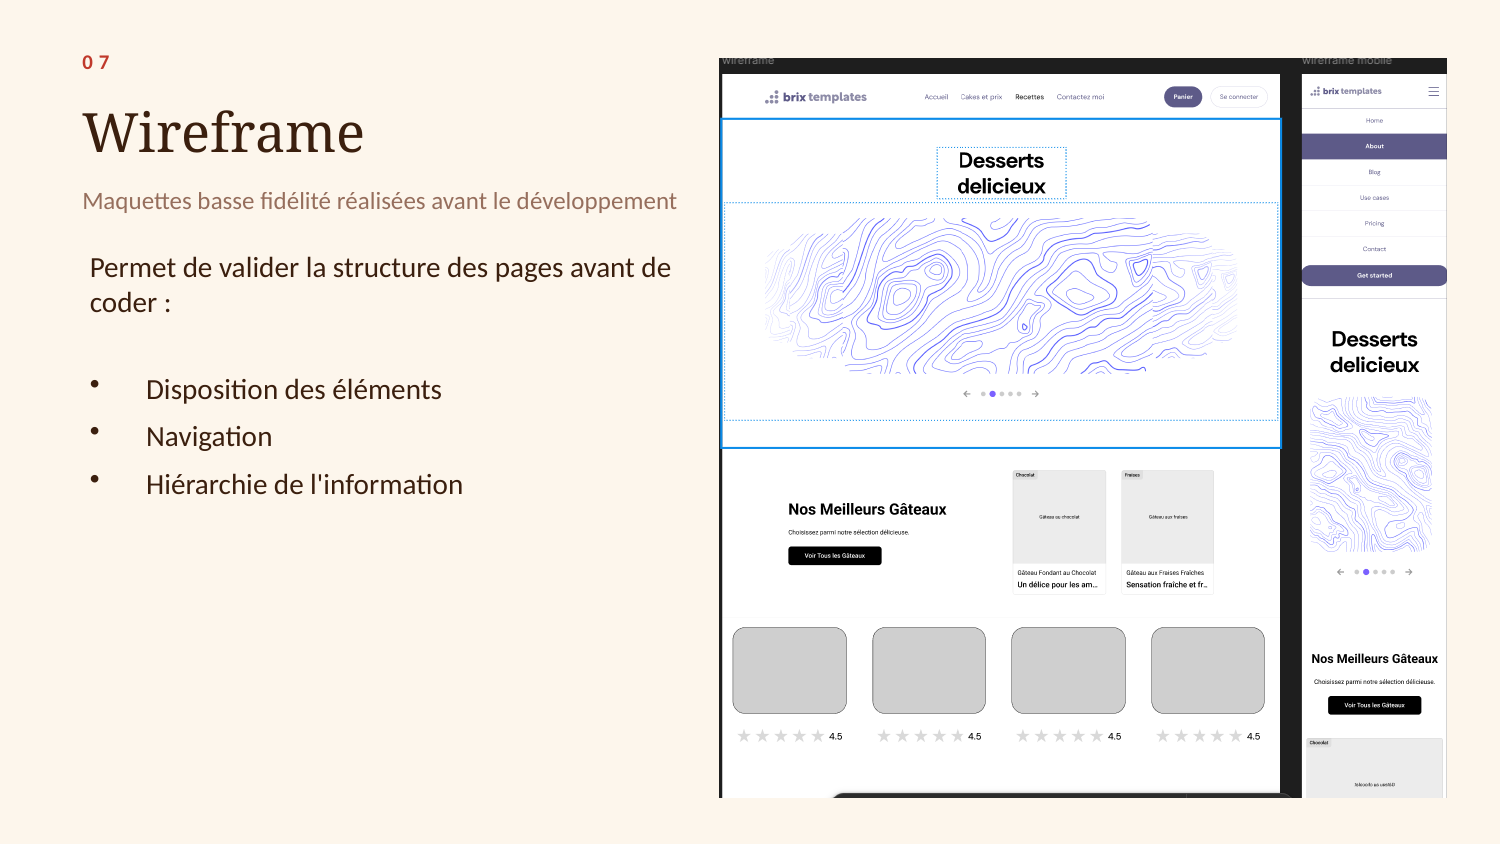

07
Wireframe
Maquettes basse fidélité réalisées avant le développement
Permet de valider la structure des pages avant de coder :
Disposition des éléments
Navigation
Hiérarchie de l'information